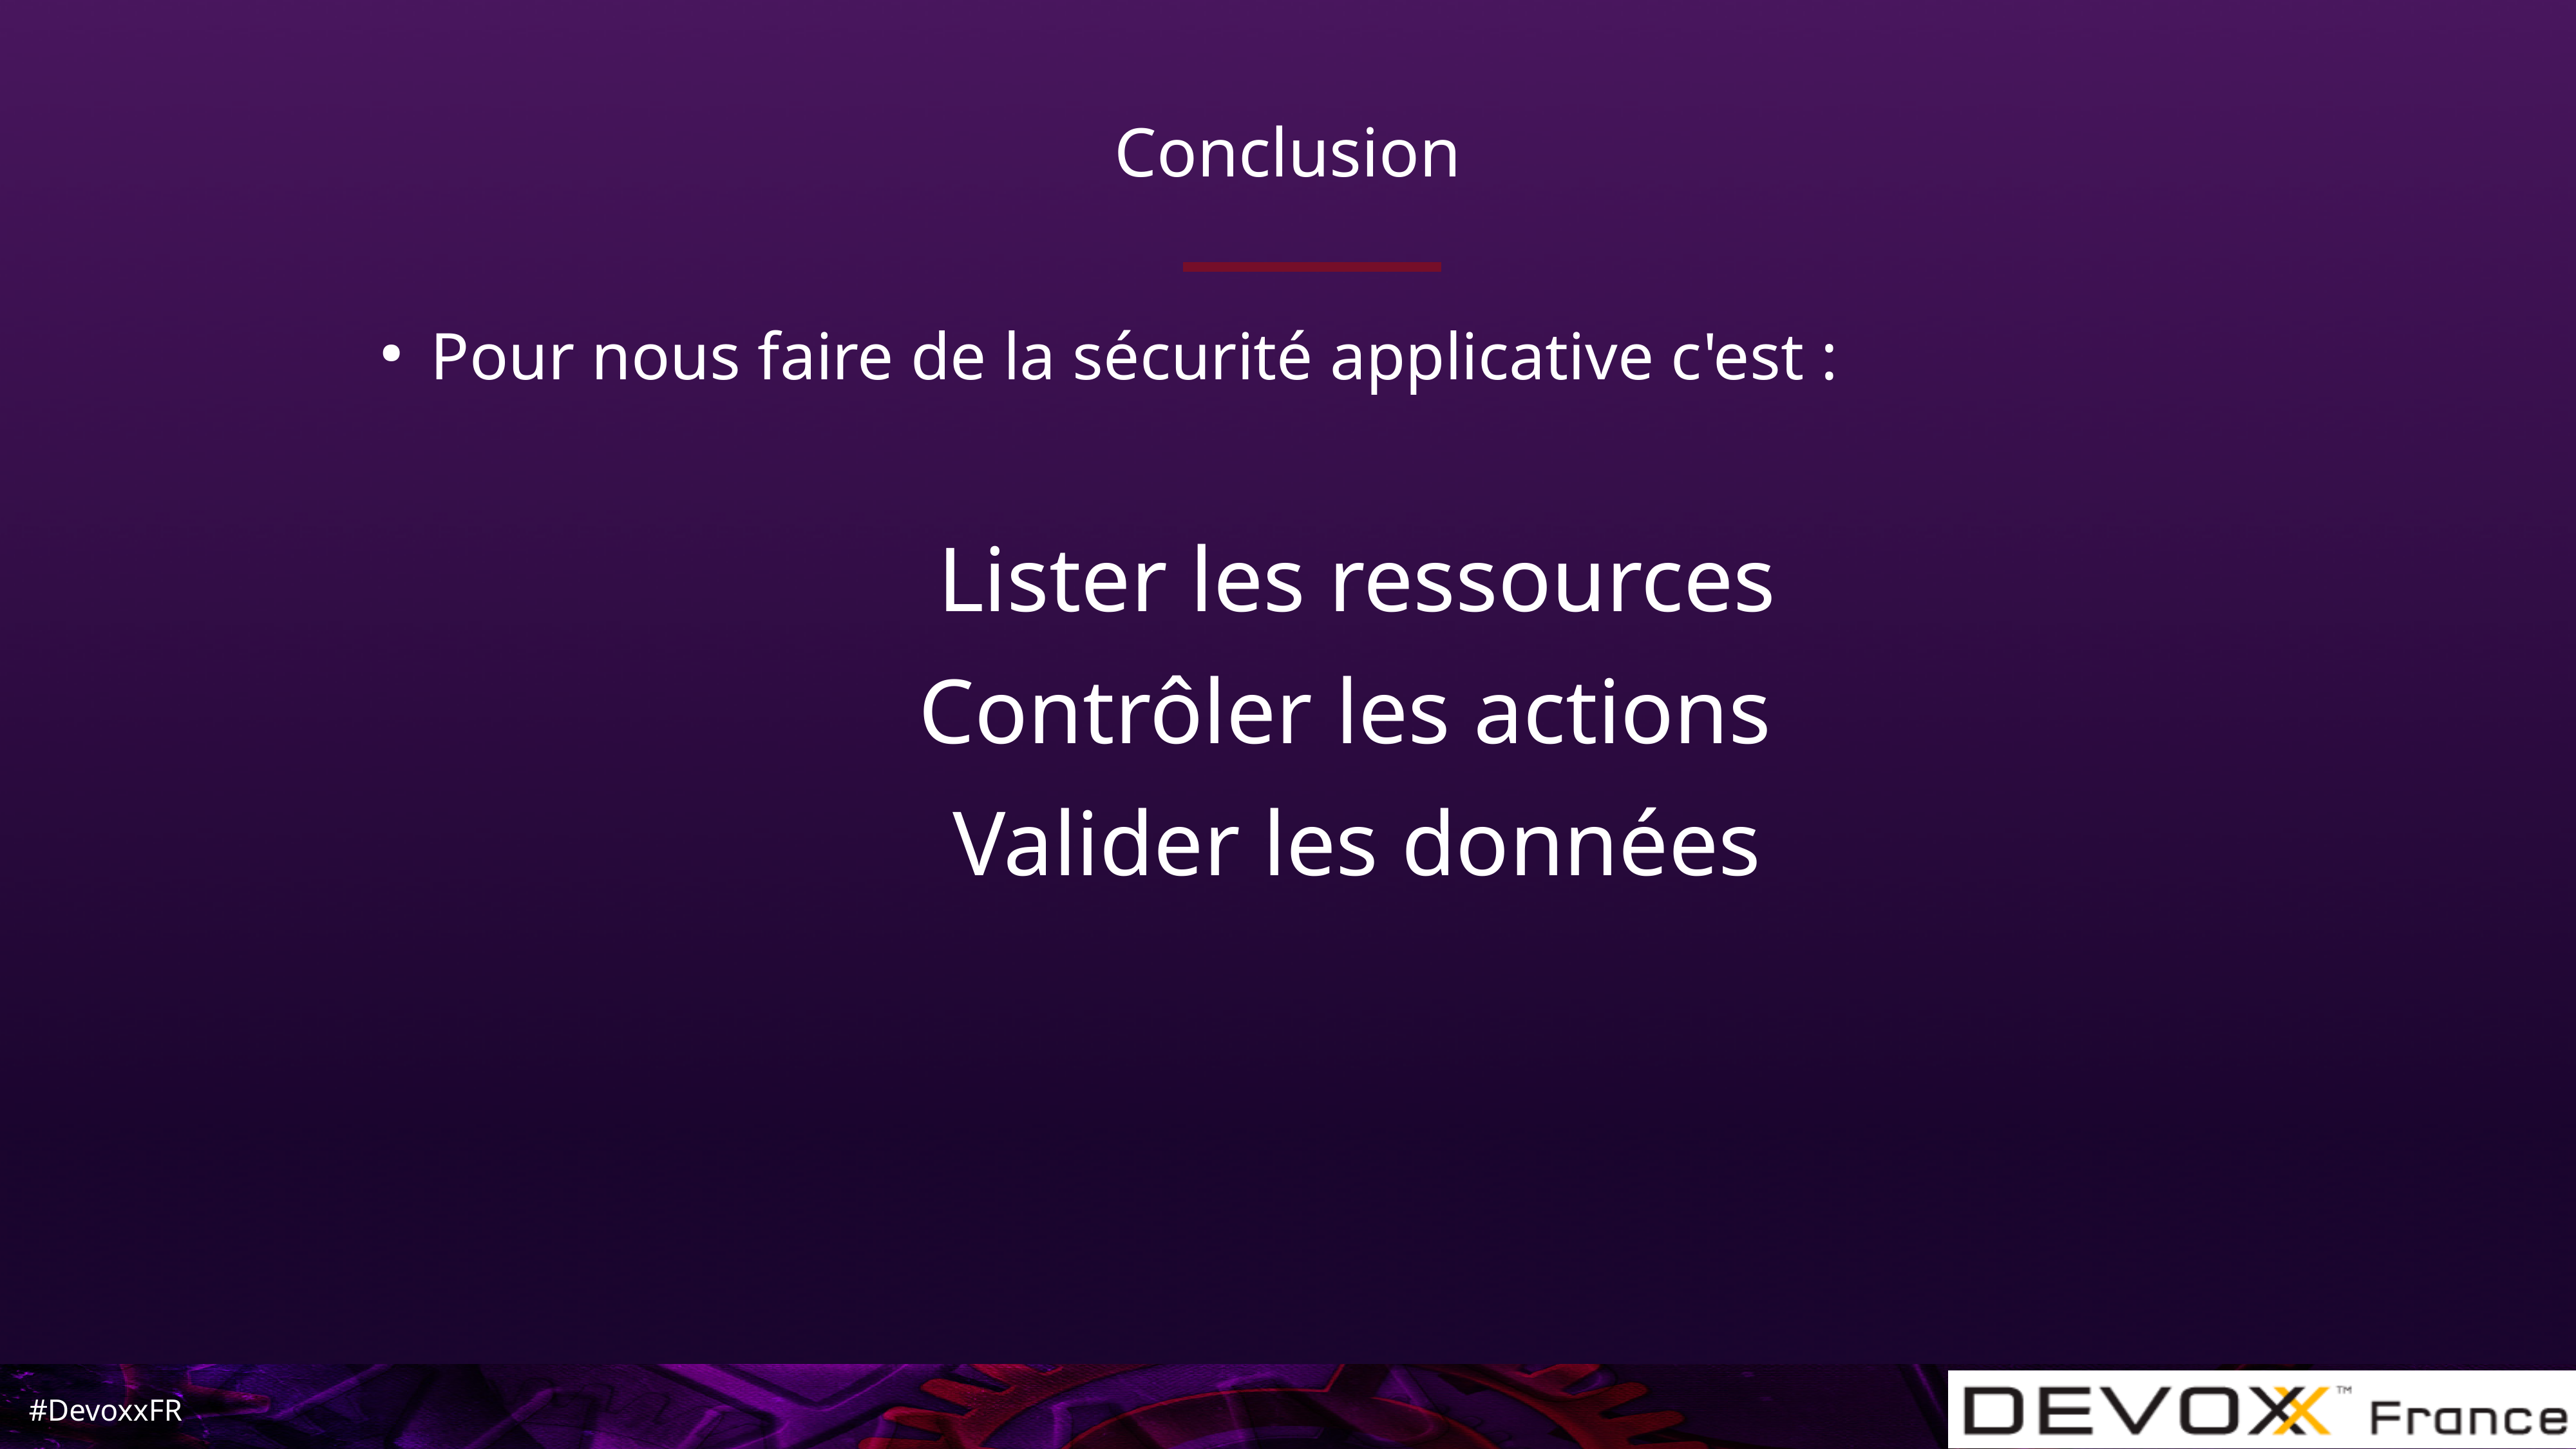

# Conclusion
 Pour nous faire de la sécurité applicative c'est :
Lister les ressources
Contrôler les actions
Valider les données